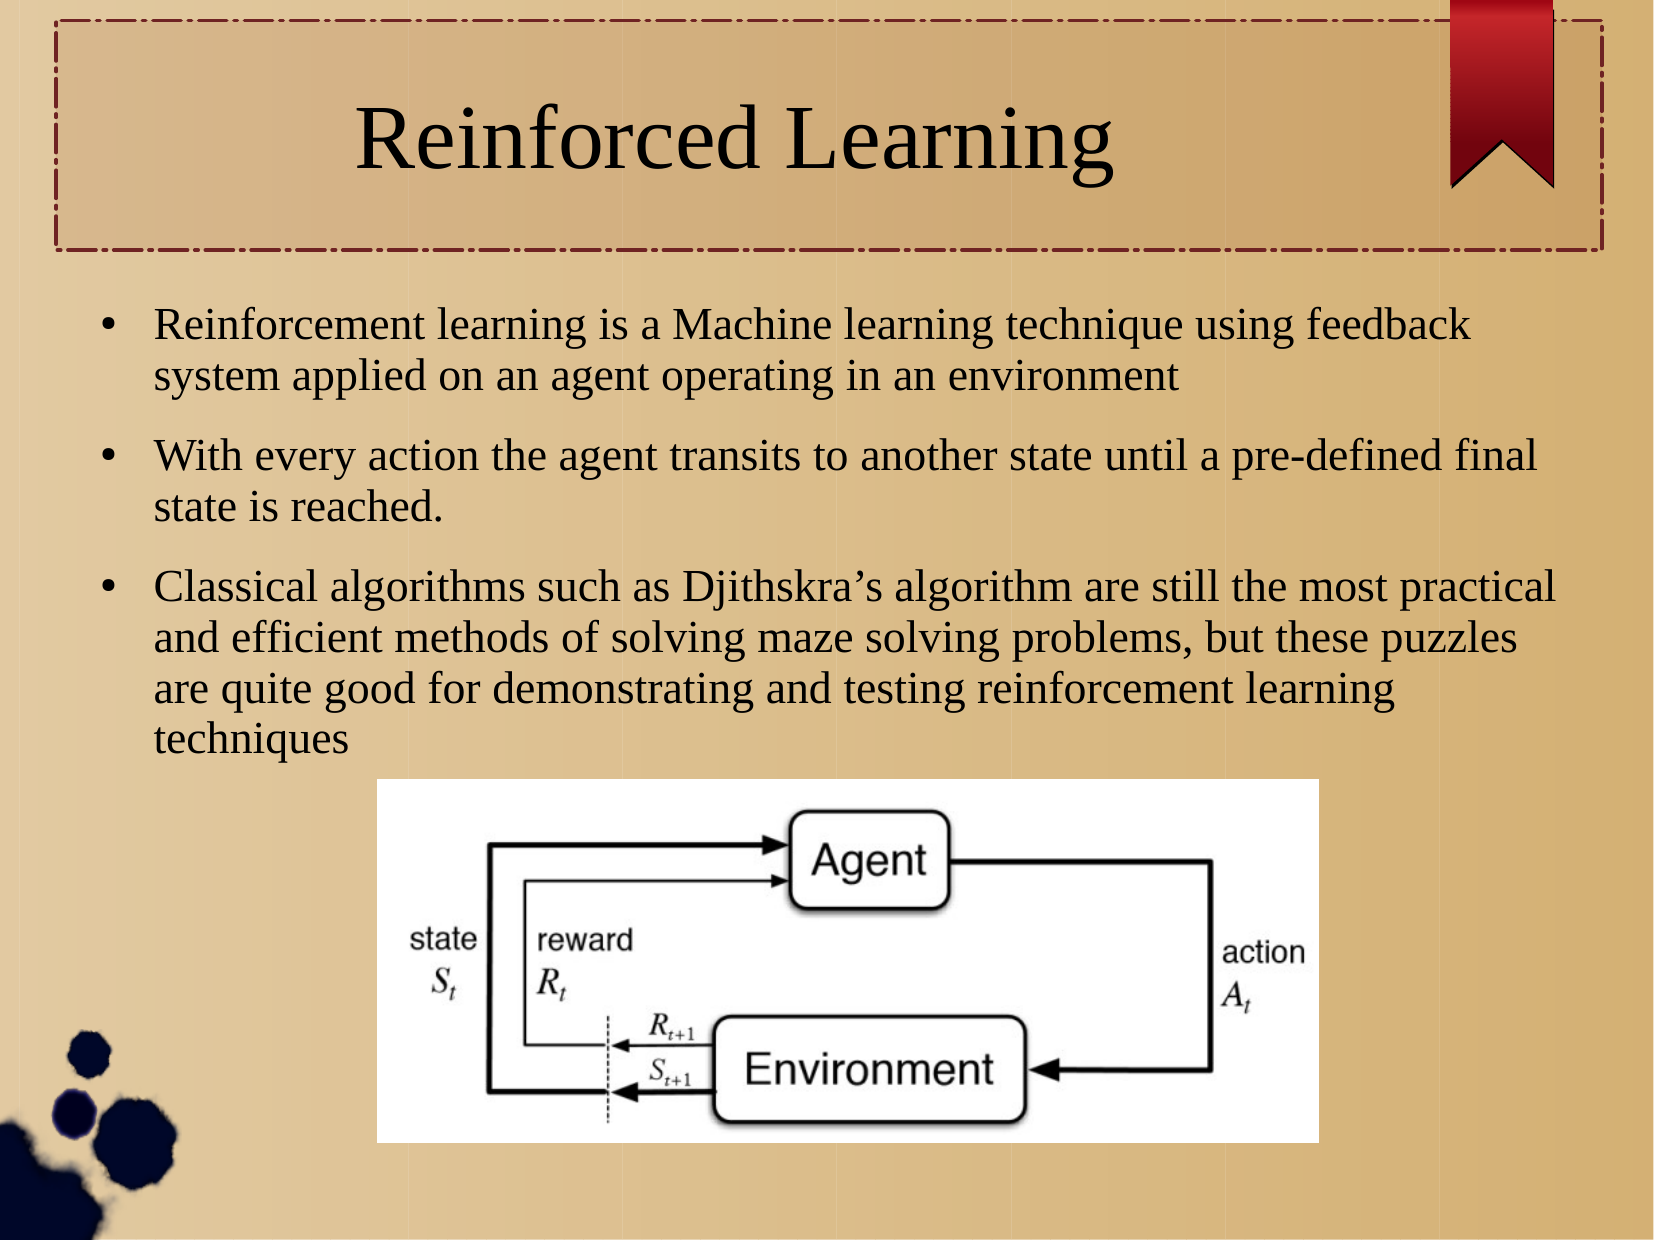

# Reinforced Learning
Reinforcement learning is a Machine learning technique using feedback system applied on an agent operating in an environment
With every action the agent transits to another state until a pre-defined final state is reached.
Classical algorithms such as Djithskra’s algorithm are still the most practical and efficient methods of solving maze solving problems, but these puzzles are quite good for demonstrating and testing reinforcement learning techniques